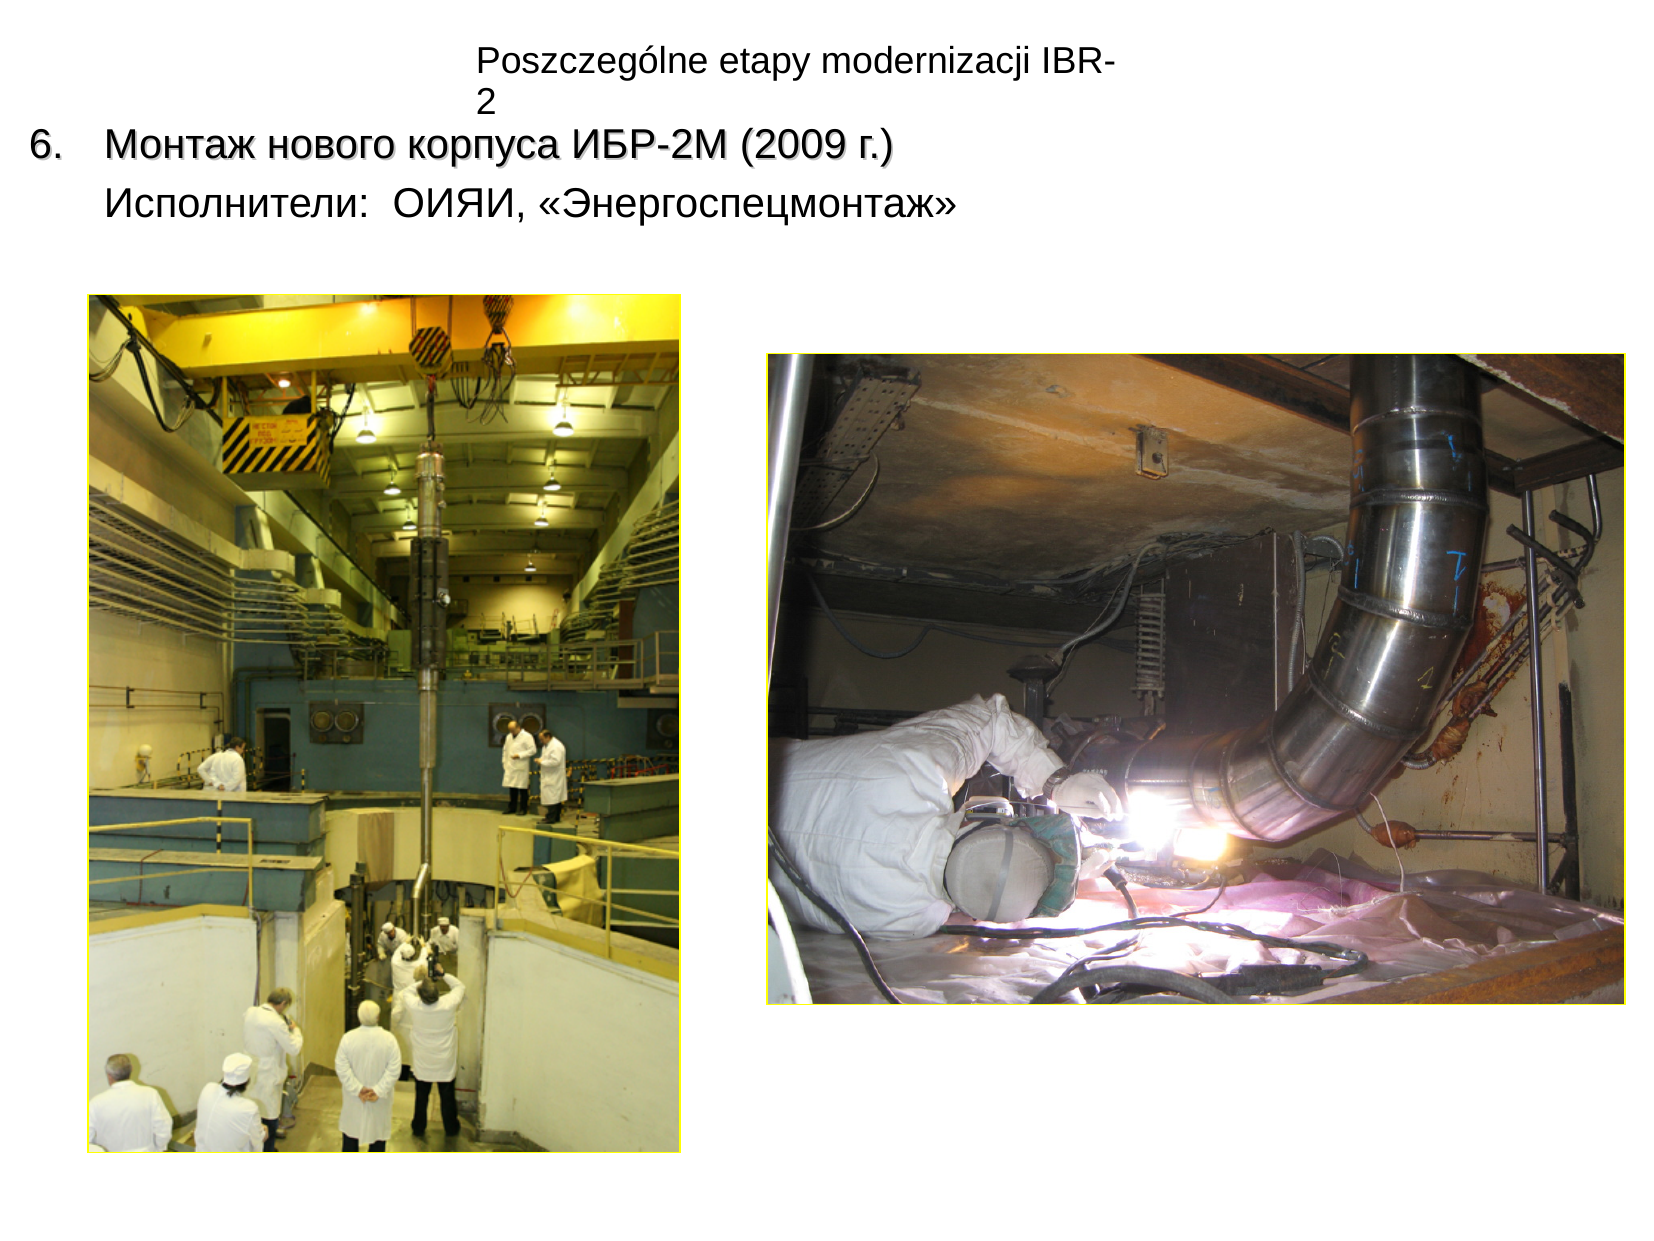

Poszczególne etapy modernizacji IBR-2
6.	Монтаж нового корпуса ИБР-2М (2009 г.)
	Исполнители: ОИЯИ, «Энергоспецмонтаж»